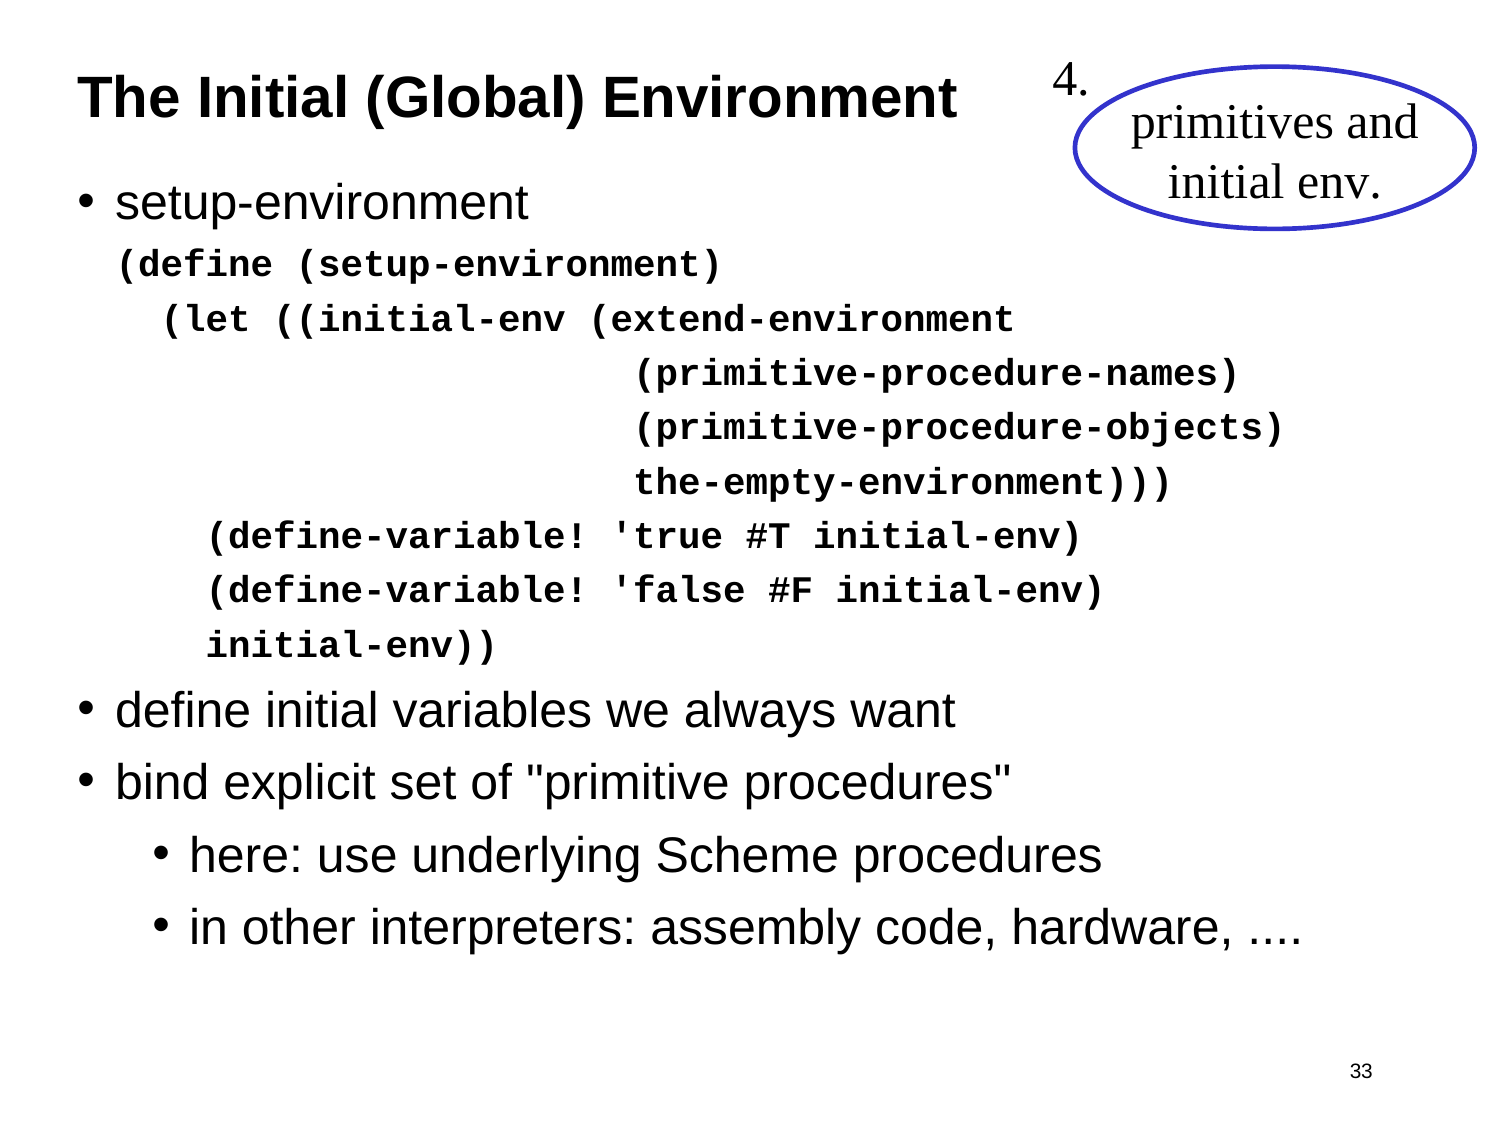

The Initial (Global) Environment
4.
primitives and
initial env.
setup-environment
(define (setup-environment)
 (let ((initial-env (extend-environment
 (primitive-procedure-names)
 (primitive-procedure-objects)
 the-empty-environment)))
 (define-variable! 'true #T initial-env)
 (define-variable! 'false #F initial-env)
 initial-env))
define initial variables we always want
bind explicit set of "primitive procedures"
here: use underlying Scheme procedures
in other interpreters: assembly code, hardware, ....